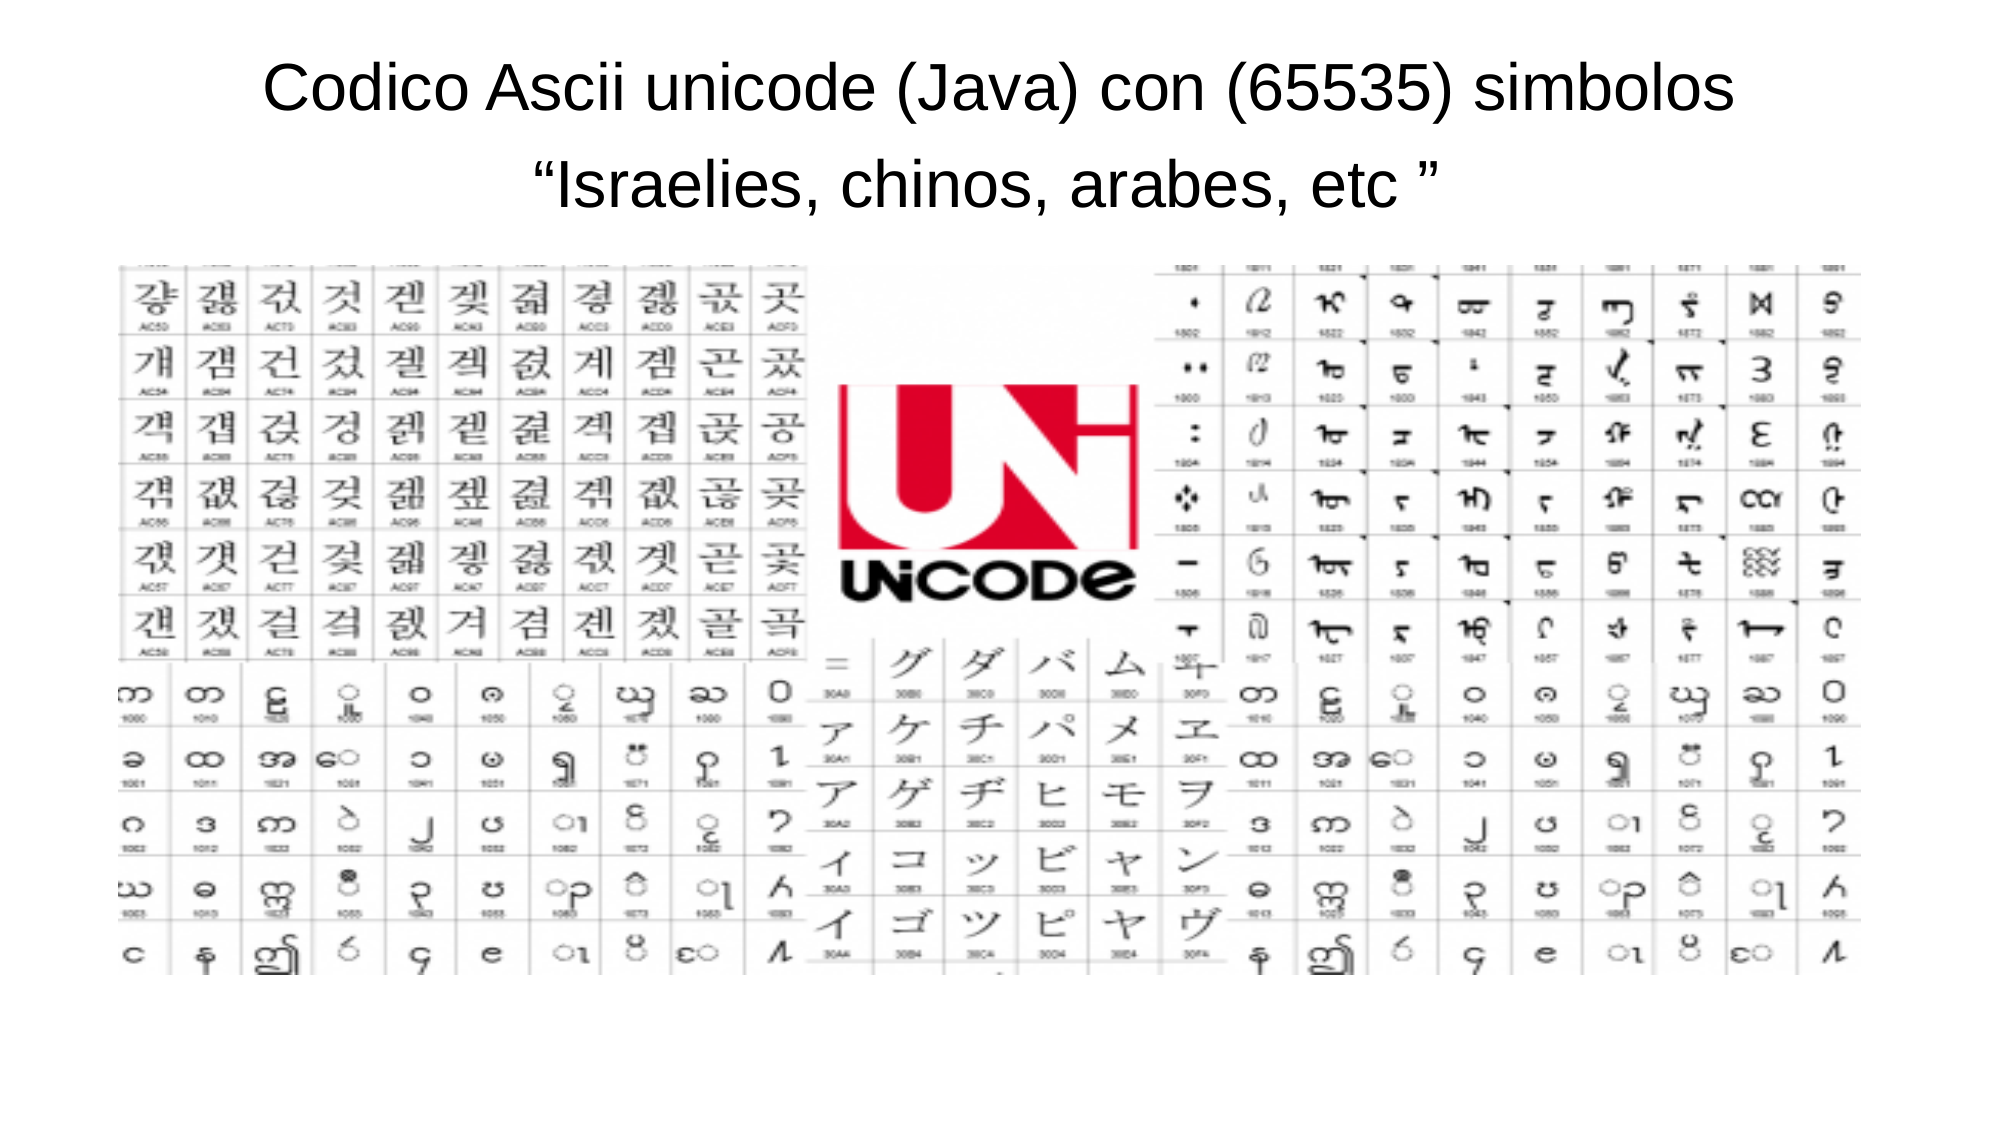

# Codico Ascii unicode (Java) con (65535) simbolos “Israelies, chinos, arabes, etc ”